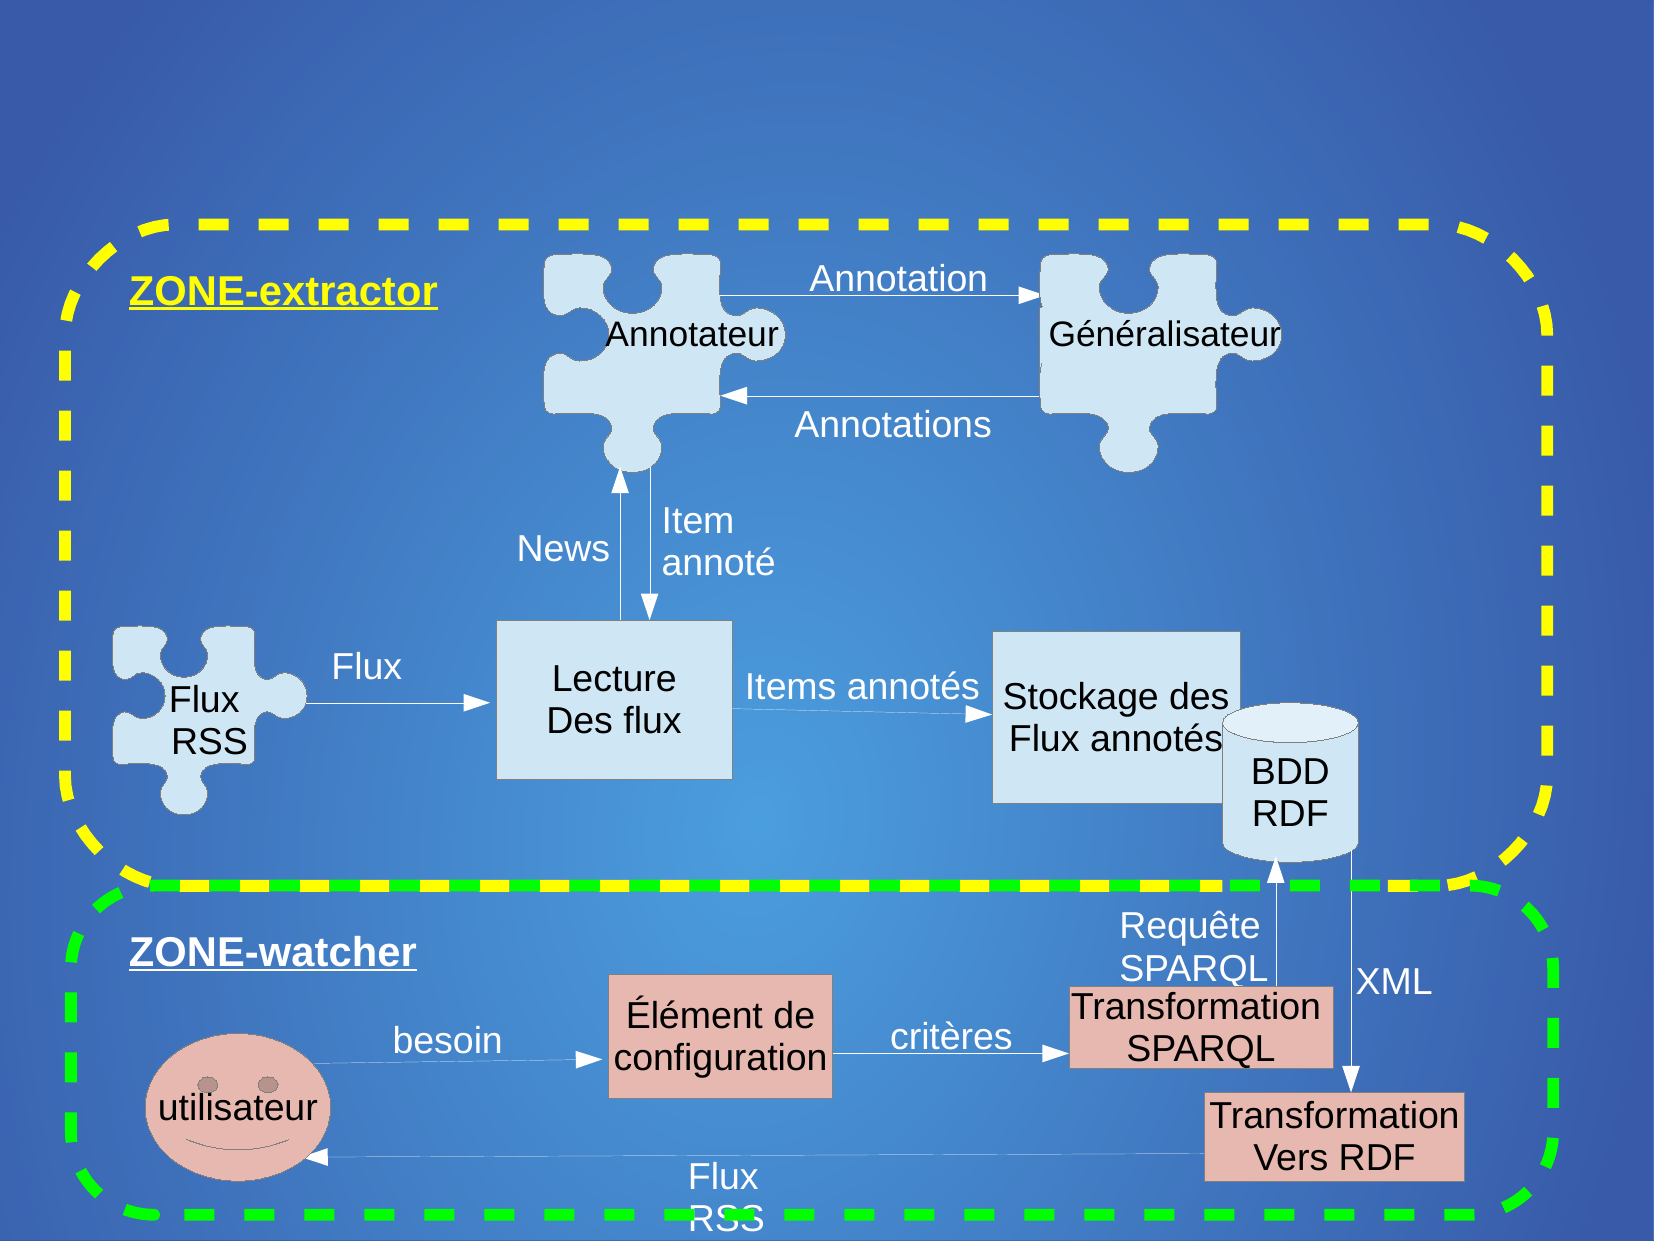

Annotation
ZONE-extractor
Annotateur
Généralisateur
Annotations
Item annoté
News
Lecture
Des flux
Flux
RSS
Stockage des
Flux annotés
Flux
Items annotés
BDD
RDF
Requête
SPARQL
ZONE-watcher
XML
Élément de
configuration
Transformation
SPARQL
critères
besoin
utilisateur
Transformation
Vers RDF
Flux RSS